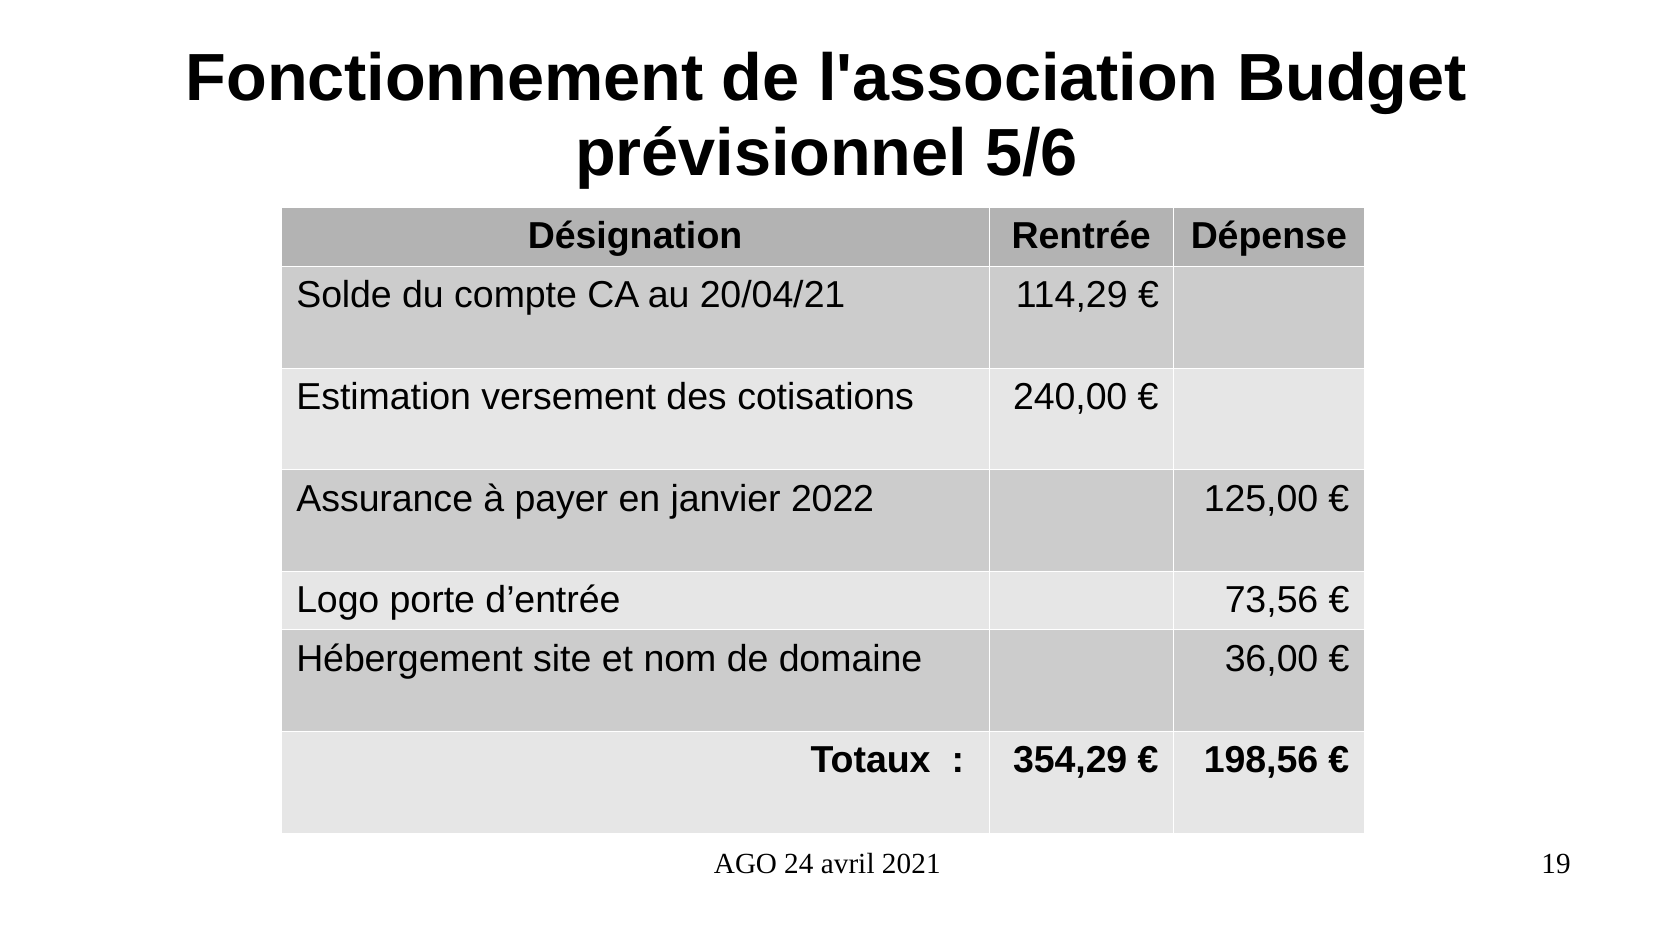

# Fonctionnement de l'association Budget prévisionnel 5/6
| Désignation | Rentrée | Dépense |
| --- | --- | --- |
| Solde du compte CA au 20/04/21 | 114,29 € | |
| Estimation versement des cotisations | 240,00 € | |
| Assurance à payer en janvier 2022 | | 125,00 € |
| Logo porte d’entrée | | 73,56 € |
| Hébergement site et nom de domaine | | 36,00 € |
| Totaux  : | 354,29 € | 198,56 € |
AGO 24 avril 2021
19